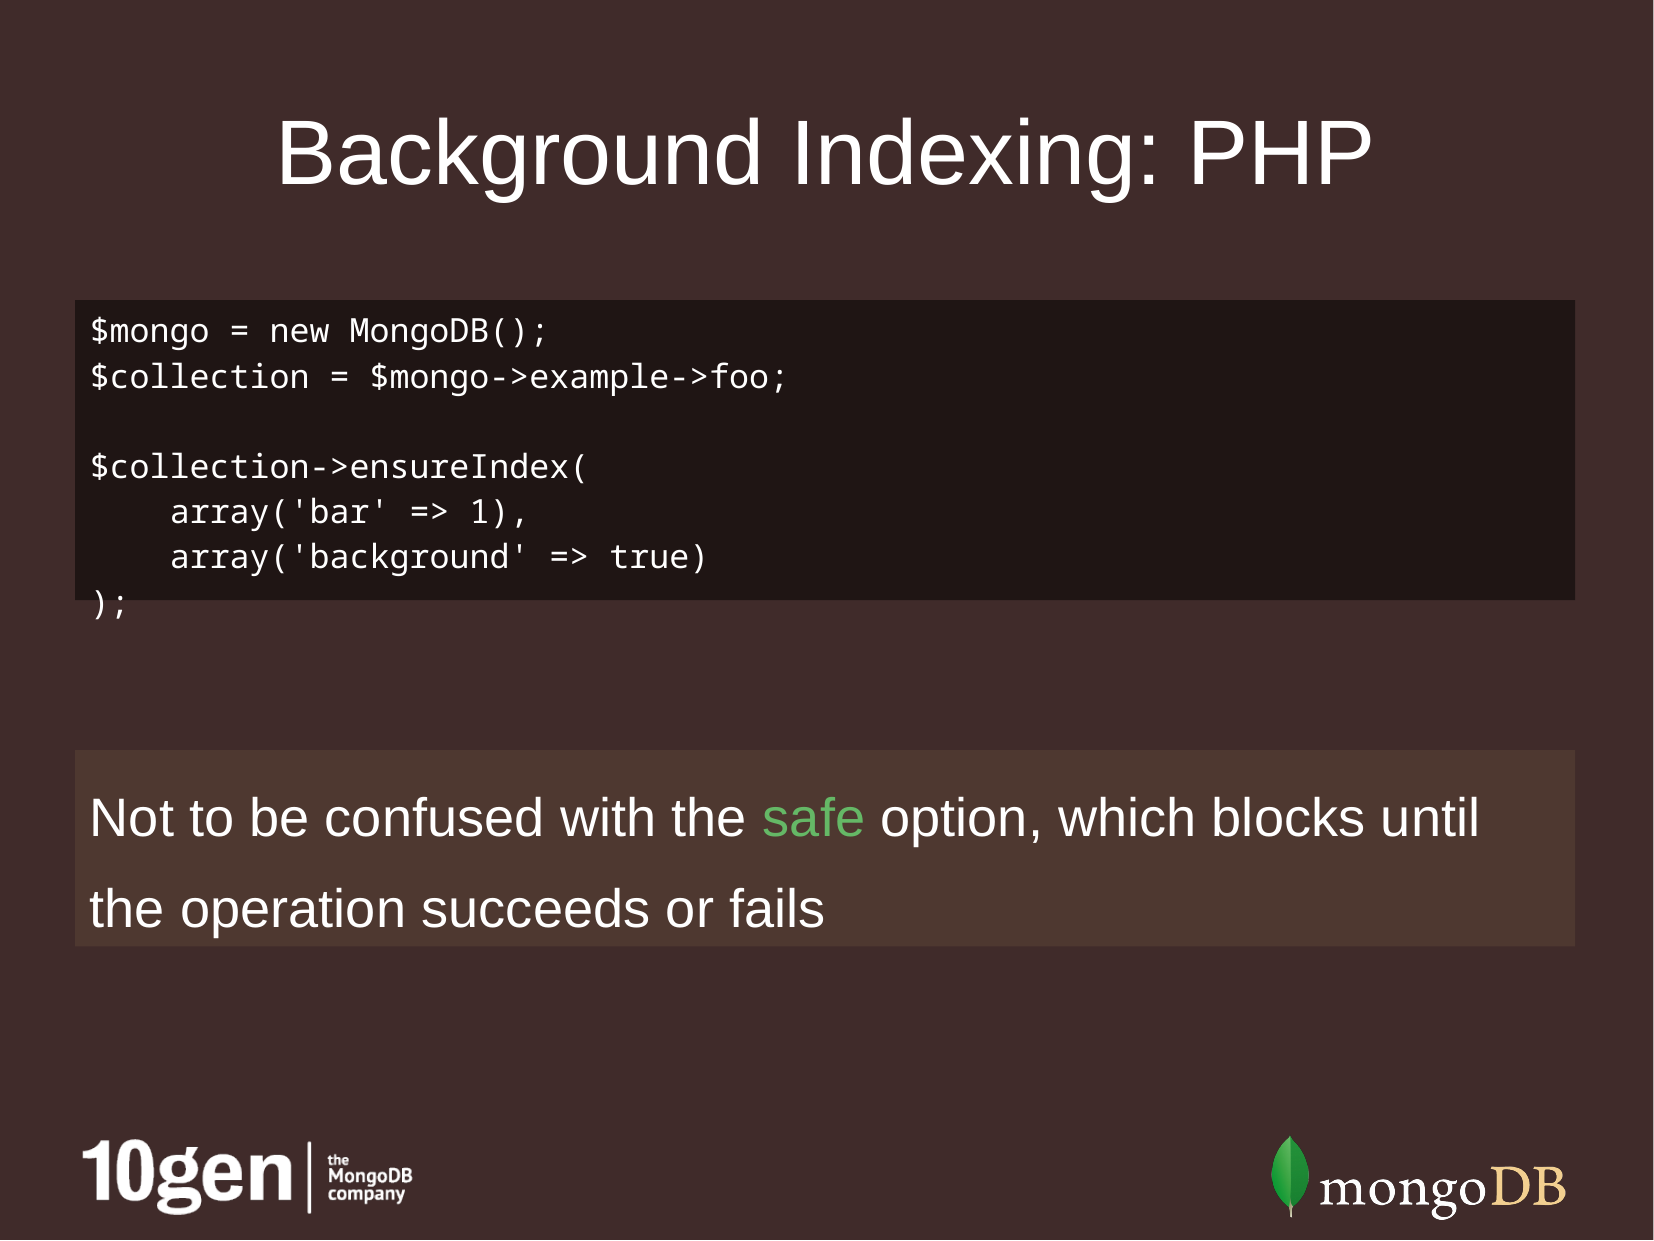

# Background Indexing: PHP
$mongo = new MongoDB();
$collection = $mongo->example->foo;
$collection->ensureIndex(
 array('bar' => 1),
 array('background' => true)
);
Not to be confused with the safe option, which blocks until the operation succeeds or fails